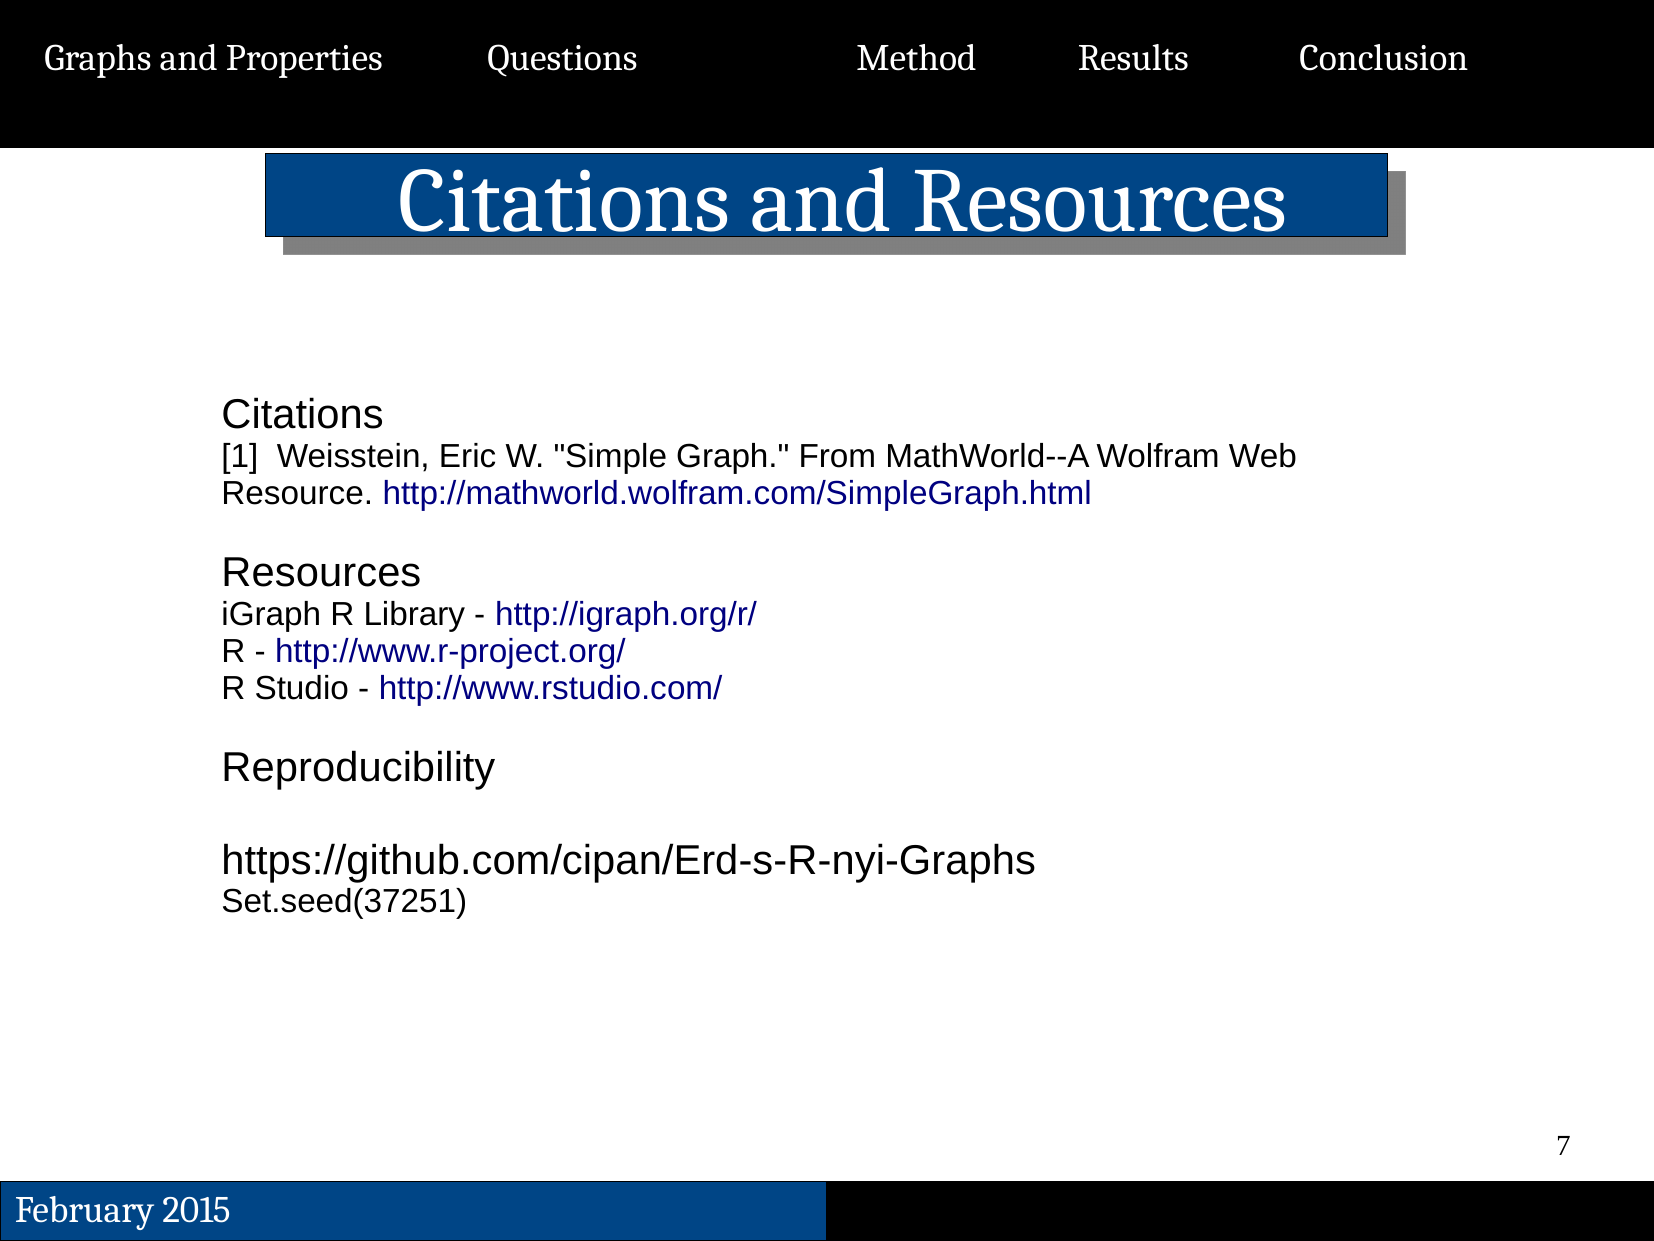

Graphs and Properties		Questions			Method		Results		Conclusion
Graphs and Properties		Questions			Method		Results		Conclusion
Citations and Resources
Citations
[1] Weisstein, Eric W. "Simple Graph." From MathWorld--A Wolfram Web Resource. http://mathworld.wolfram.com/SimpleGraph.html
Resources
iGraph R Library - http://igraph.org/r/
R - http://www.r-project.org/
R Studio - http://www.rstudio.com/
Reproducibility
https://github.com/cipan/Erd-s-R-nyi-Graphs
Set.seed(37251)
7
February 2015
February 2015
Sub Topic 2